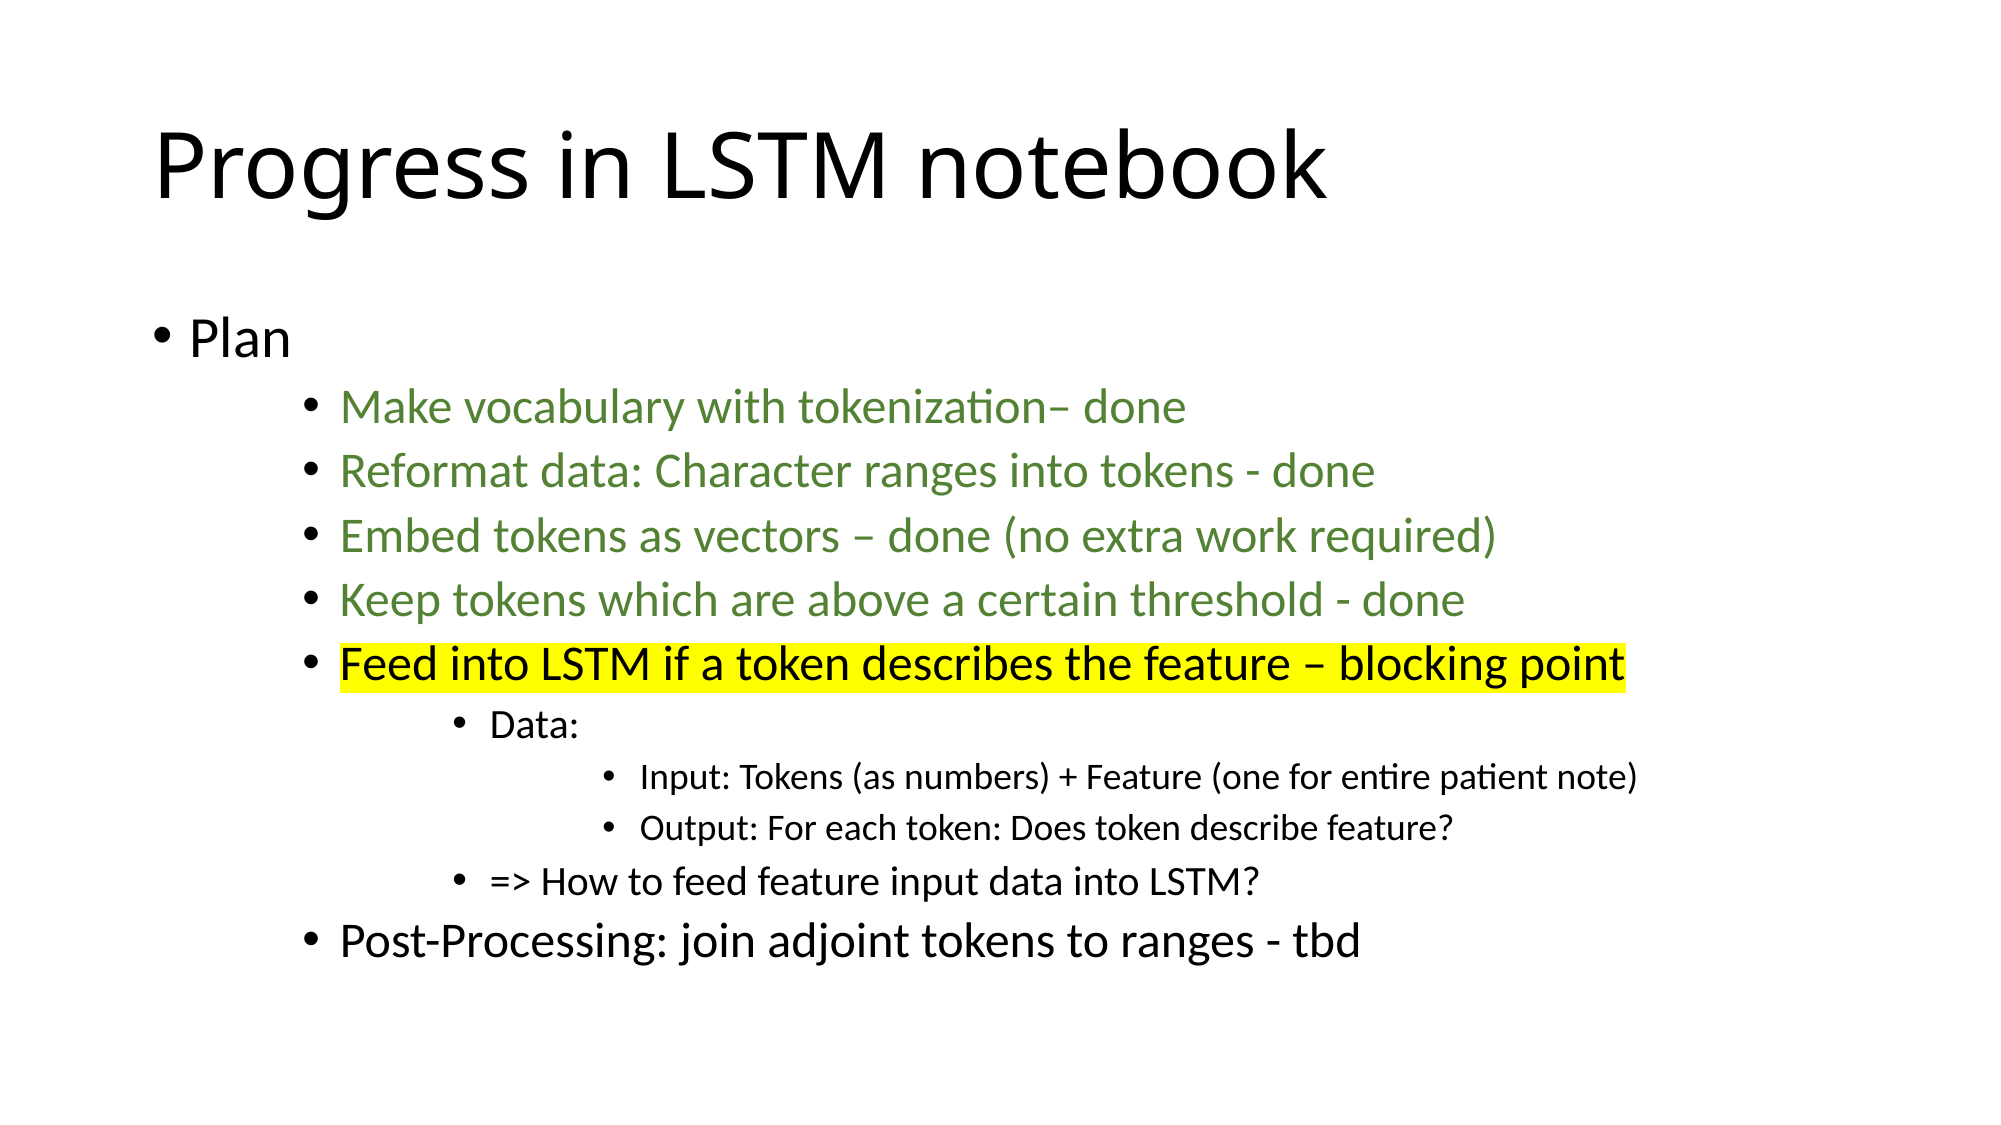

# Progress in LSTM notebook
Plan
Make vocabulary with tokenization– done
Reformat data: Character ranges into tokens - done
Embed tokens as vectors – done (no extra work required)
Keep tokens which are above a certain threshold - done
Feed into LSTM if a token describes the feature – blocking point
Data:
Input: Tokens (as numbers) + Feature (one for entire patient note)
Output: For each token: Does token describe feature?
=> How to feed feature input data into LSTM?
Post-Processing: join adjoint tokens to ranges - tbd